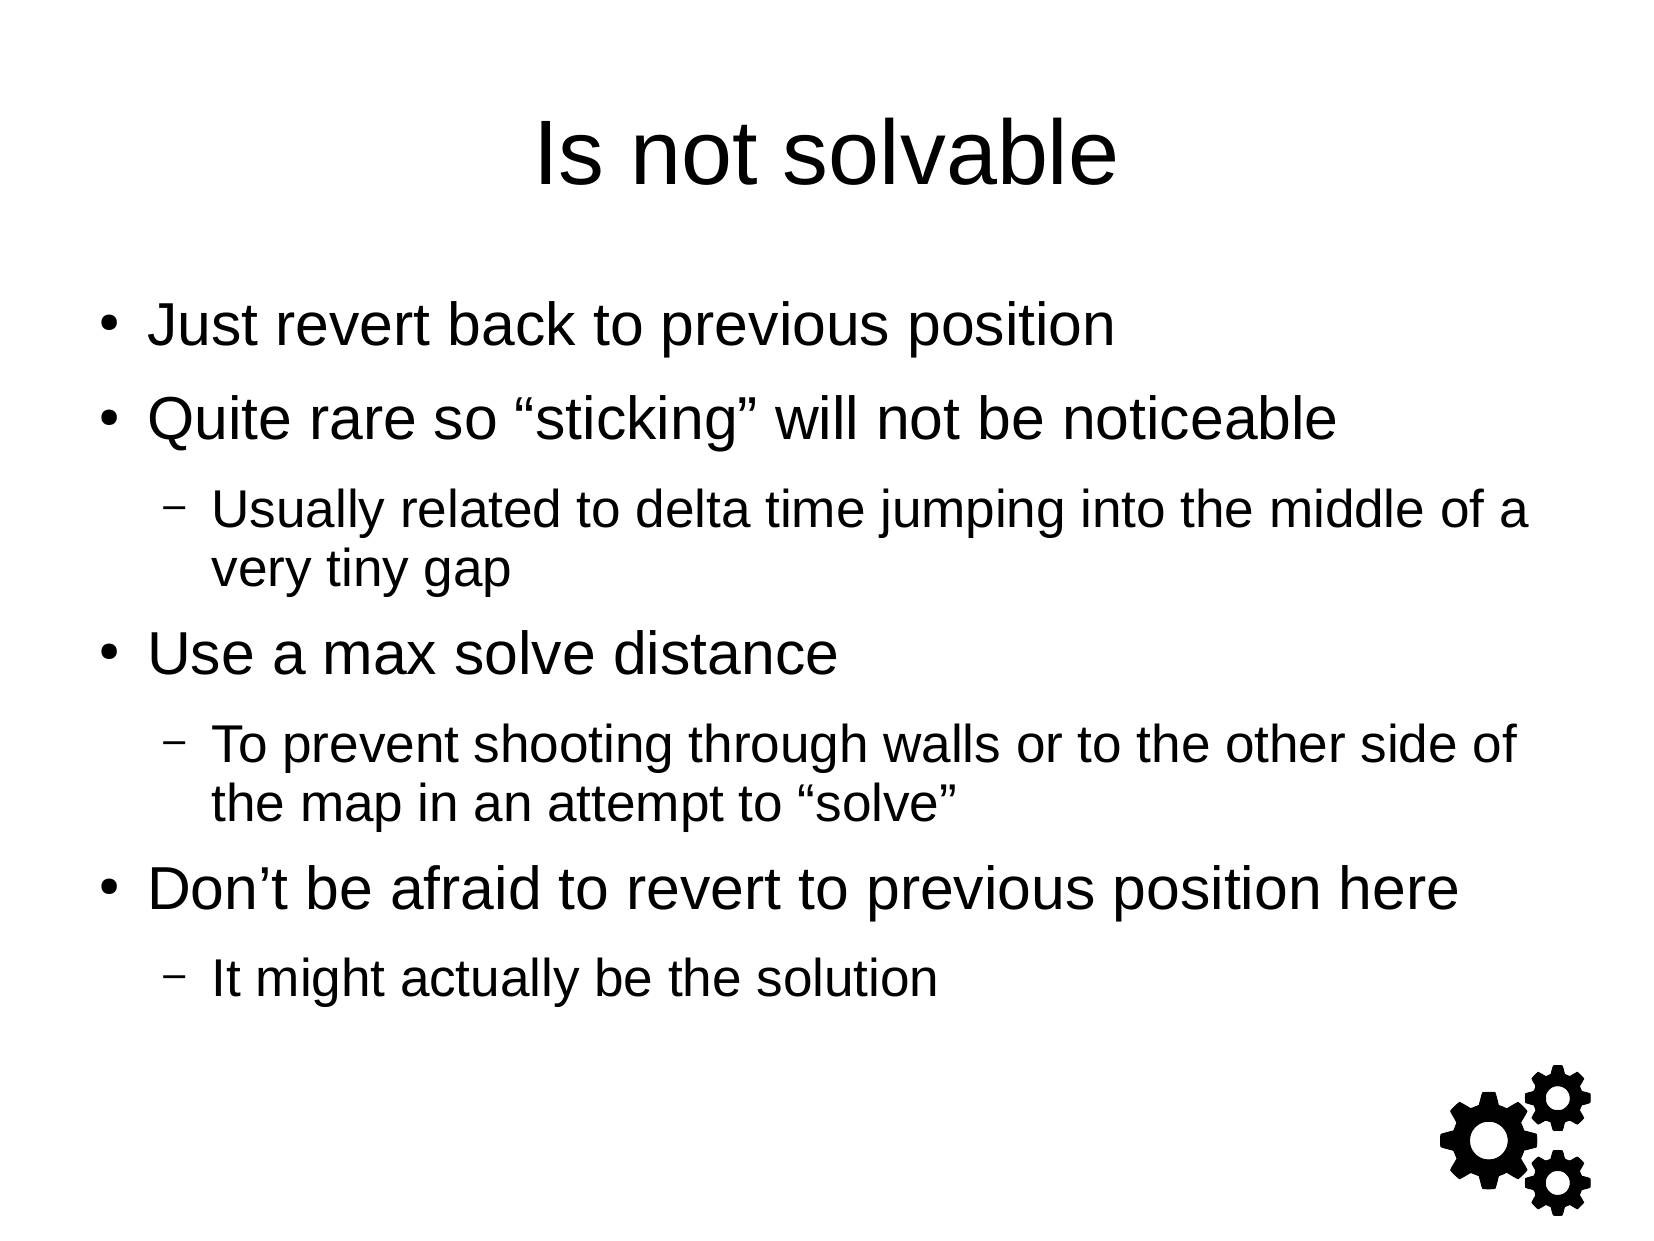

# Is not solvable
Just revert back to previous position
Quite rare so “sticking” will not be noticeable
Usually related to delta time jumping into the middle of a very tiny gap
Use a max solve distance
To prevent shooting through walls or to the other side of the map in an attempt to “solve”
Don’t be afraid to revert to previous position here
It might actually be the solution